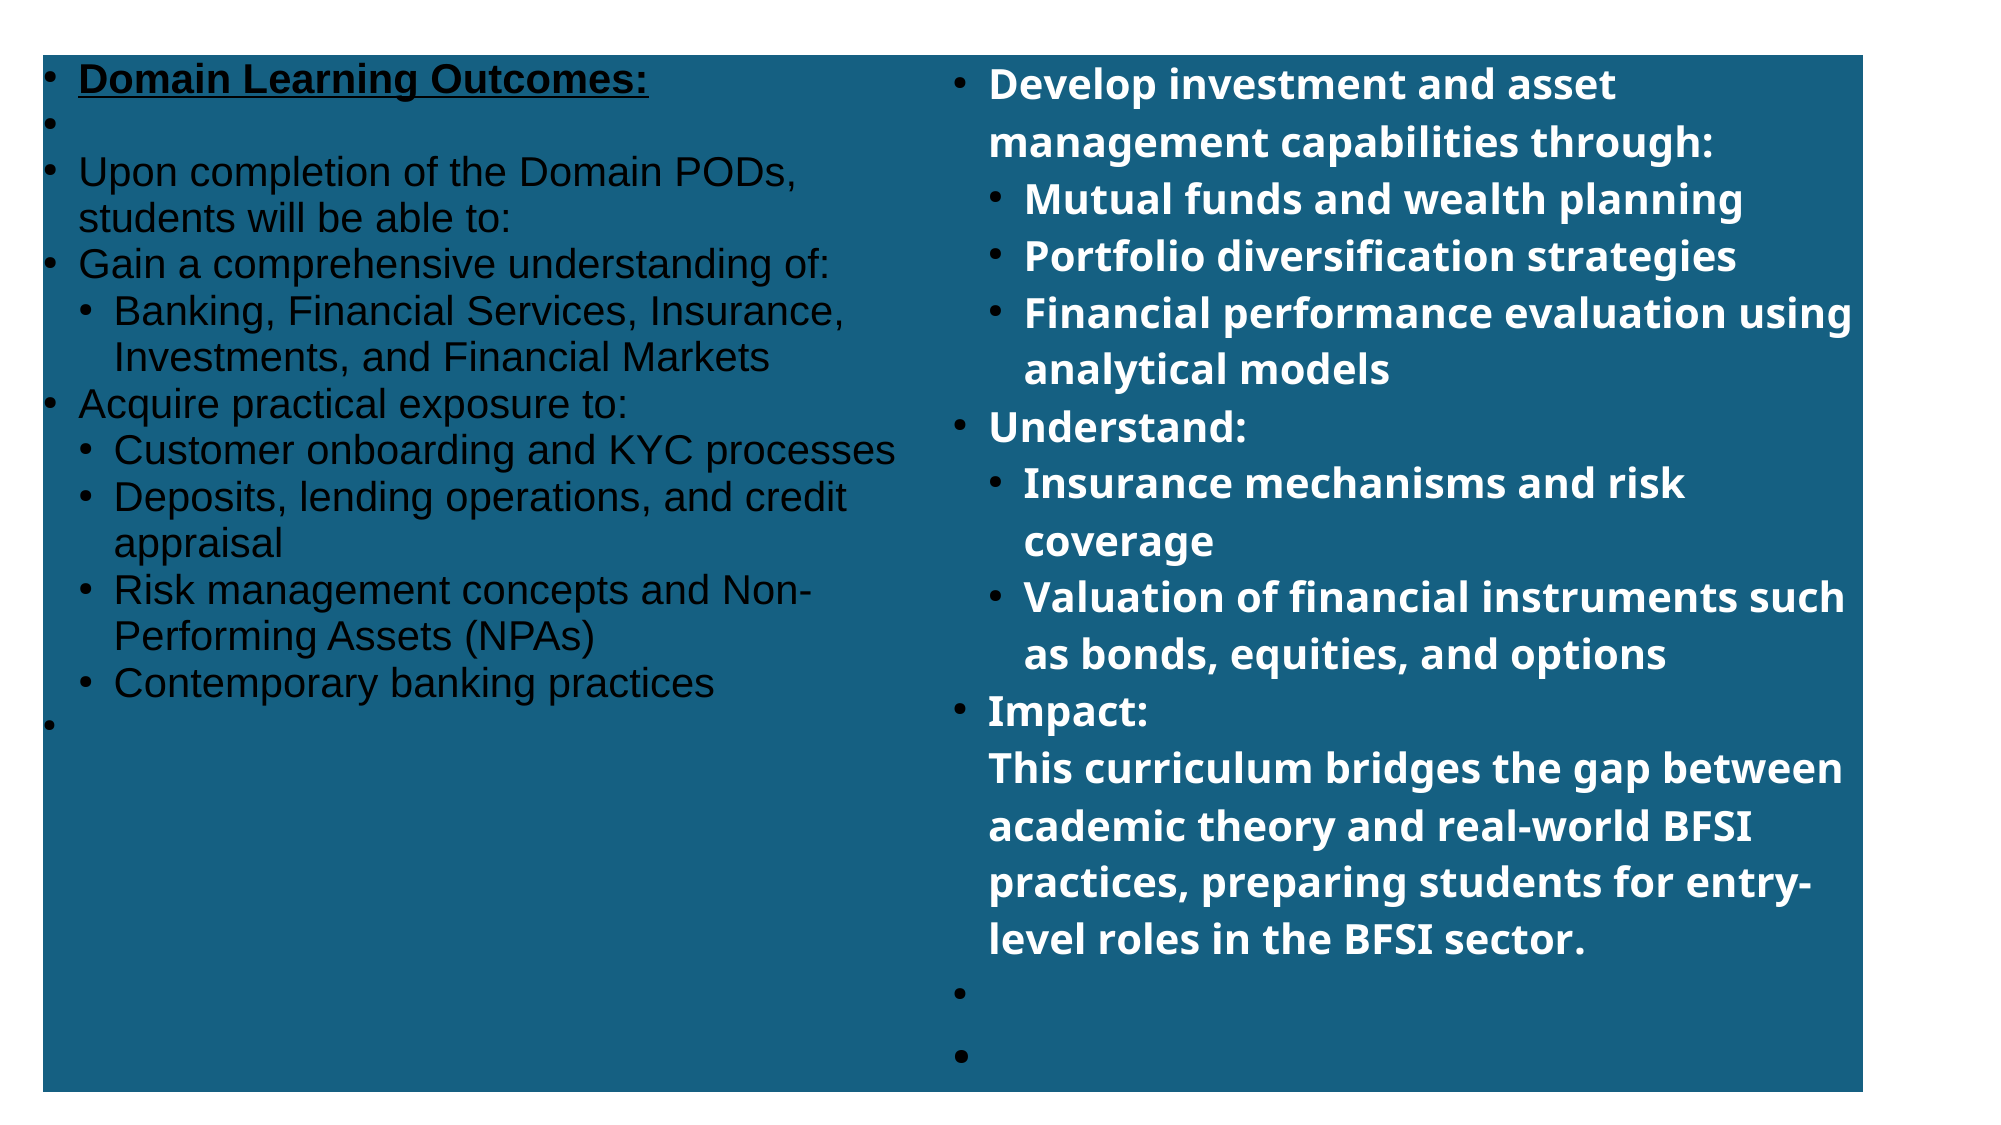

| Domain Learning Outcomes:   Upon completion of the Domain PODs, students will be able to: Gain a comprehensive understanding of: Banking, Financial Services, Insurance, Investments, and Financial Markets Acquire practical exposure to: Customer onboarding and KYC processes Deposits, lending operations, and credit appraisal Risk management concepts and Non-Performing Assets (NPAs) Contemporary banking practices | Develop investment and asset management capabilities through: Mutual funds and wealth planning Portfolio diversification strategies Financial performance evaluation using analytical models Understand: Insurance mechanisms and risk coverage Valuation of financial instruments such as bonds, equities, and options Impact: This curriculum bridges the gap between academic theory and real-world BFSI practices, preparing students for entry-level roles in the BFSI sector. |
| --- | --- |